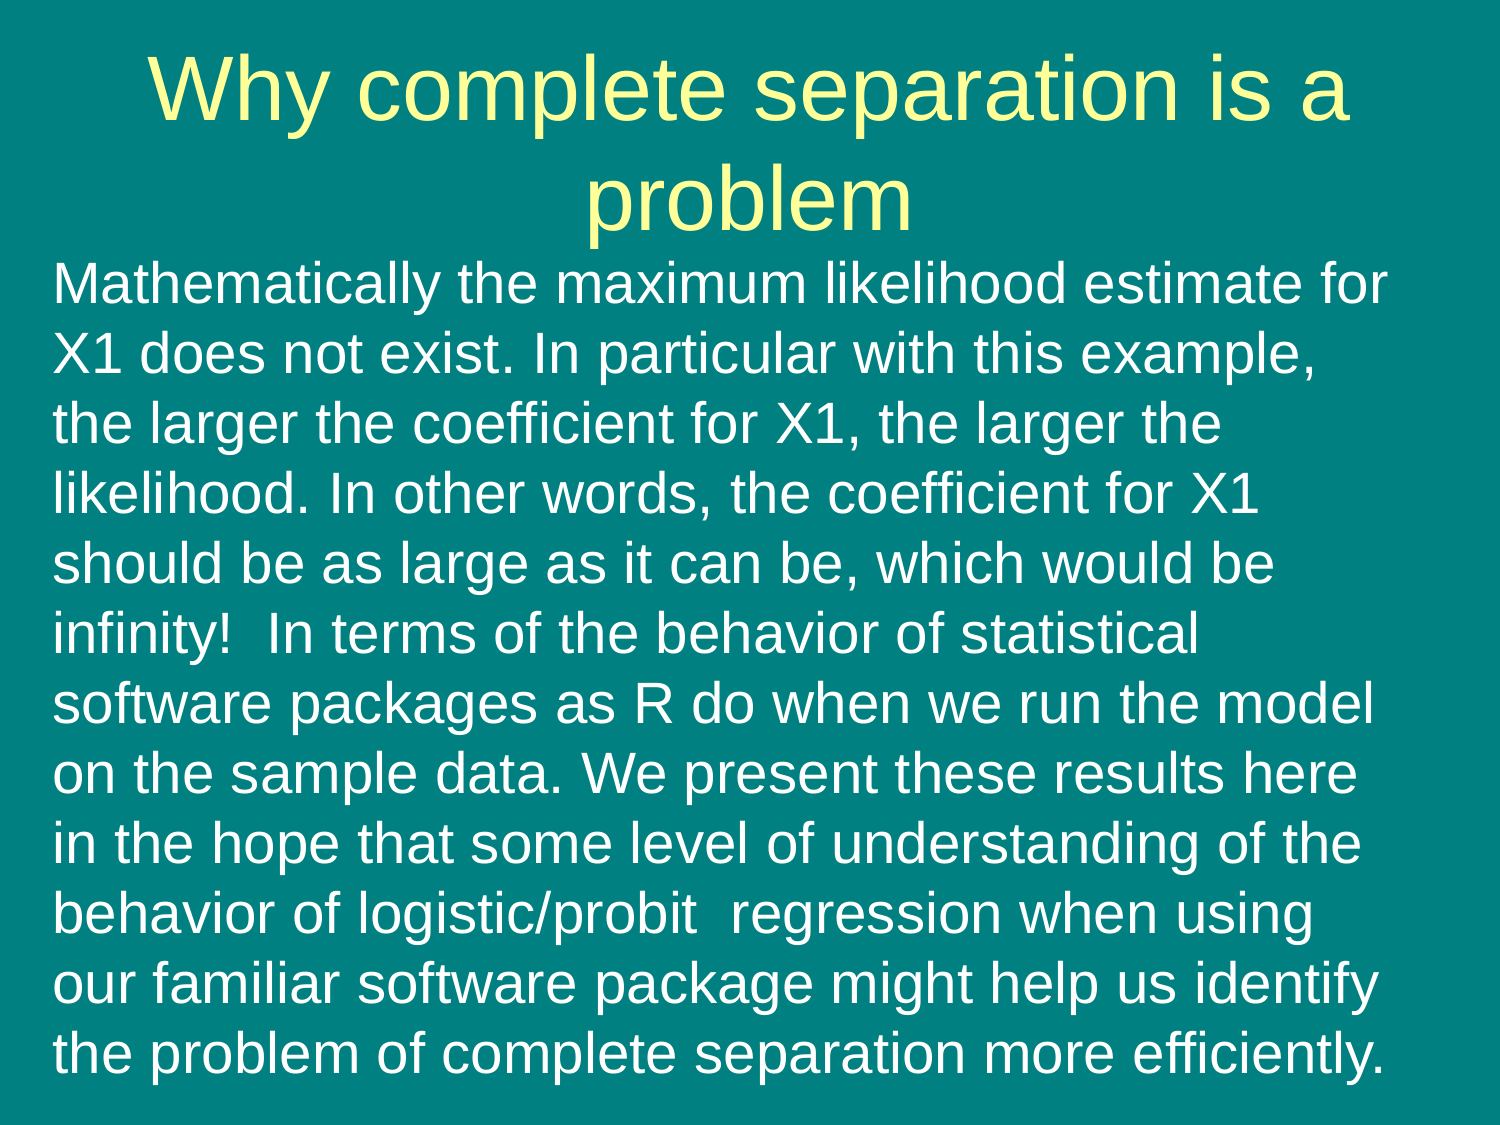

# Why complete separation is a problem
Mathematically the maximum likelihood estimate for X1 does not exist. In particular with this example, the larger the coefficient for X1, the larger the likelihood. In other words, the coefficient for X1 should be as large as it can be, which would be infinity! In terms of the behavior of statistical software packages as R do when we run the model on the sample data. We present these results here in the hope that some level of understanding of the behavior of logistic/probit regression when using our familiar software package might help us identify the problem of complete separation more efficiently.